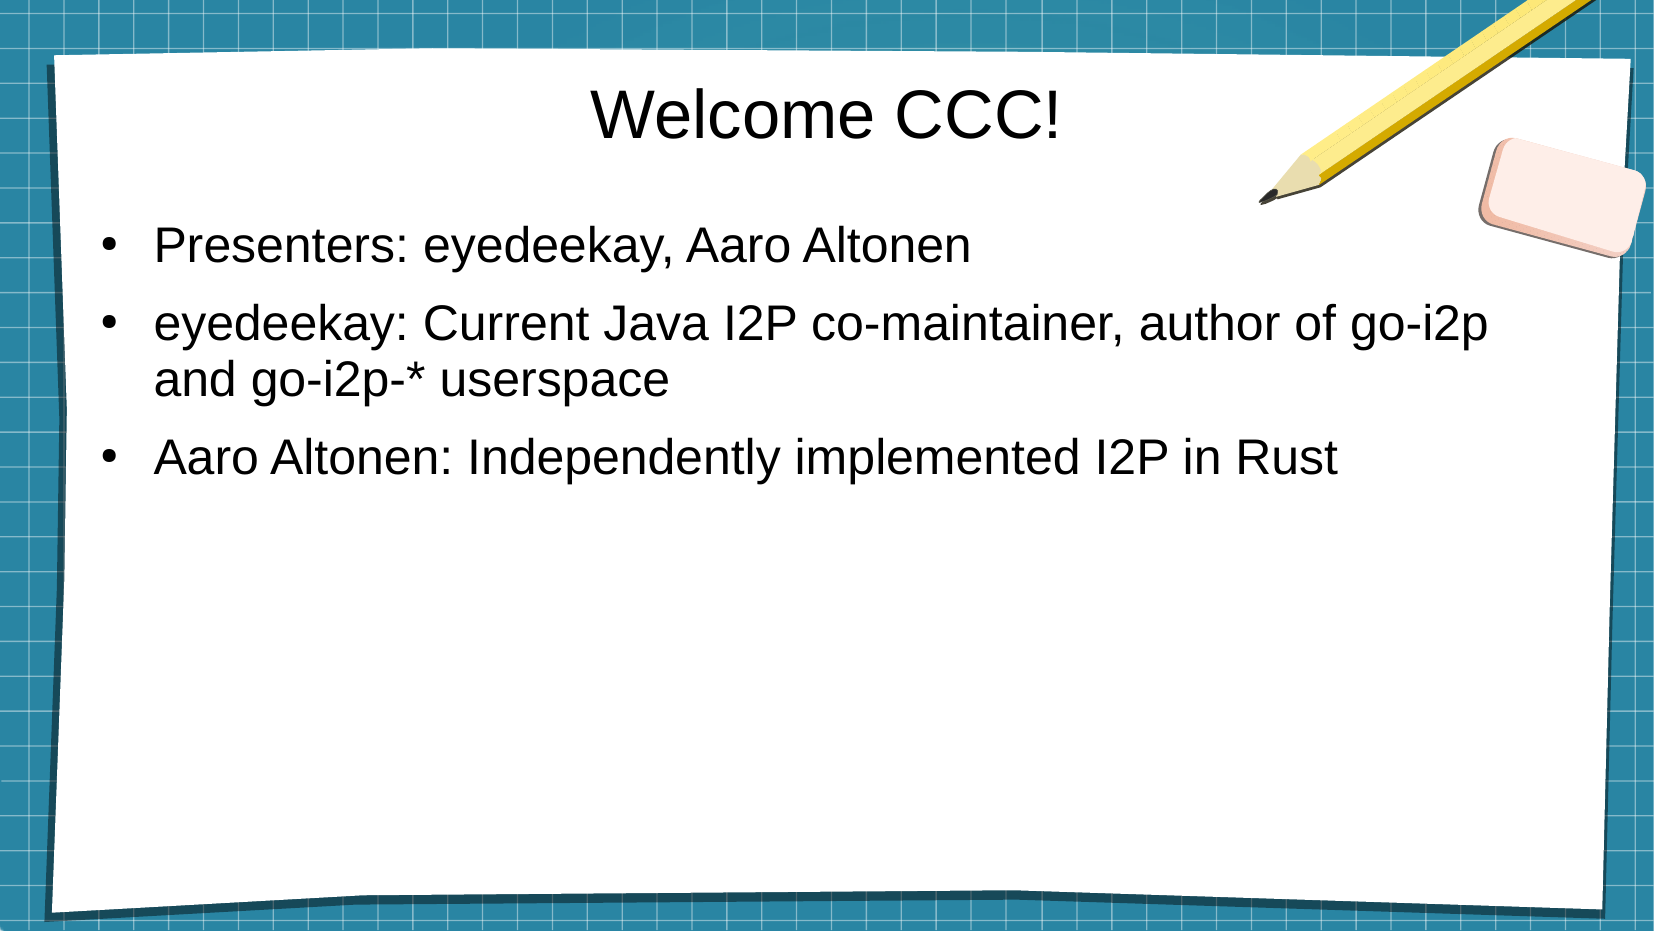

# Welcome CCC!
Presenters: eyedeekay, Aaro Altonen
eyedeekay: Current Java I2P co-maintainer, author of go-i2p and go-i2p-* userspace
Aaro Altonen: Independently implemented I2P in Rust